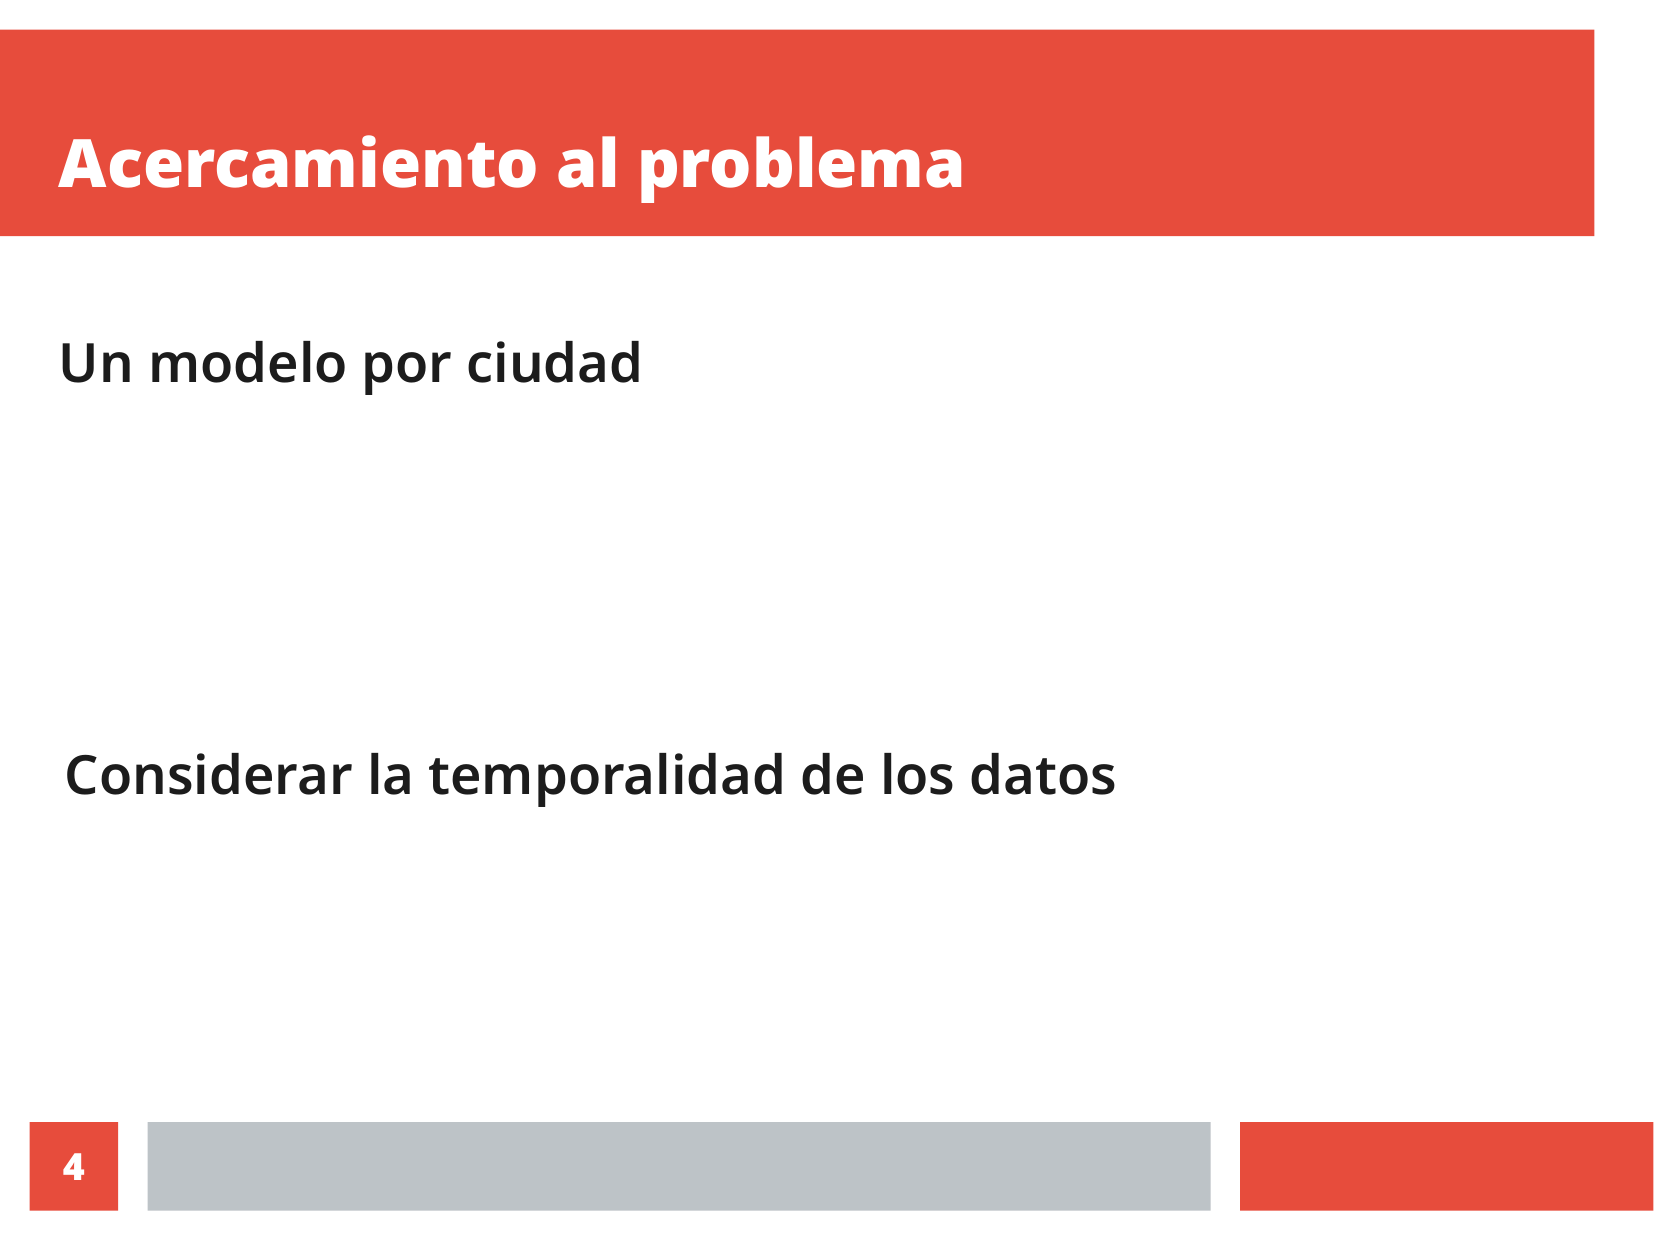

# Acercamiento al problema
Un modelo por ciudad
Considerar la temporalidad de los datos
4